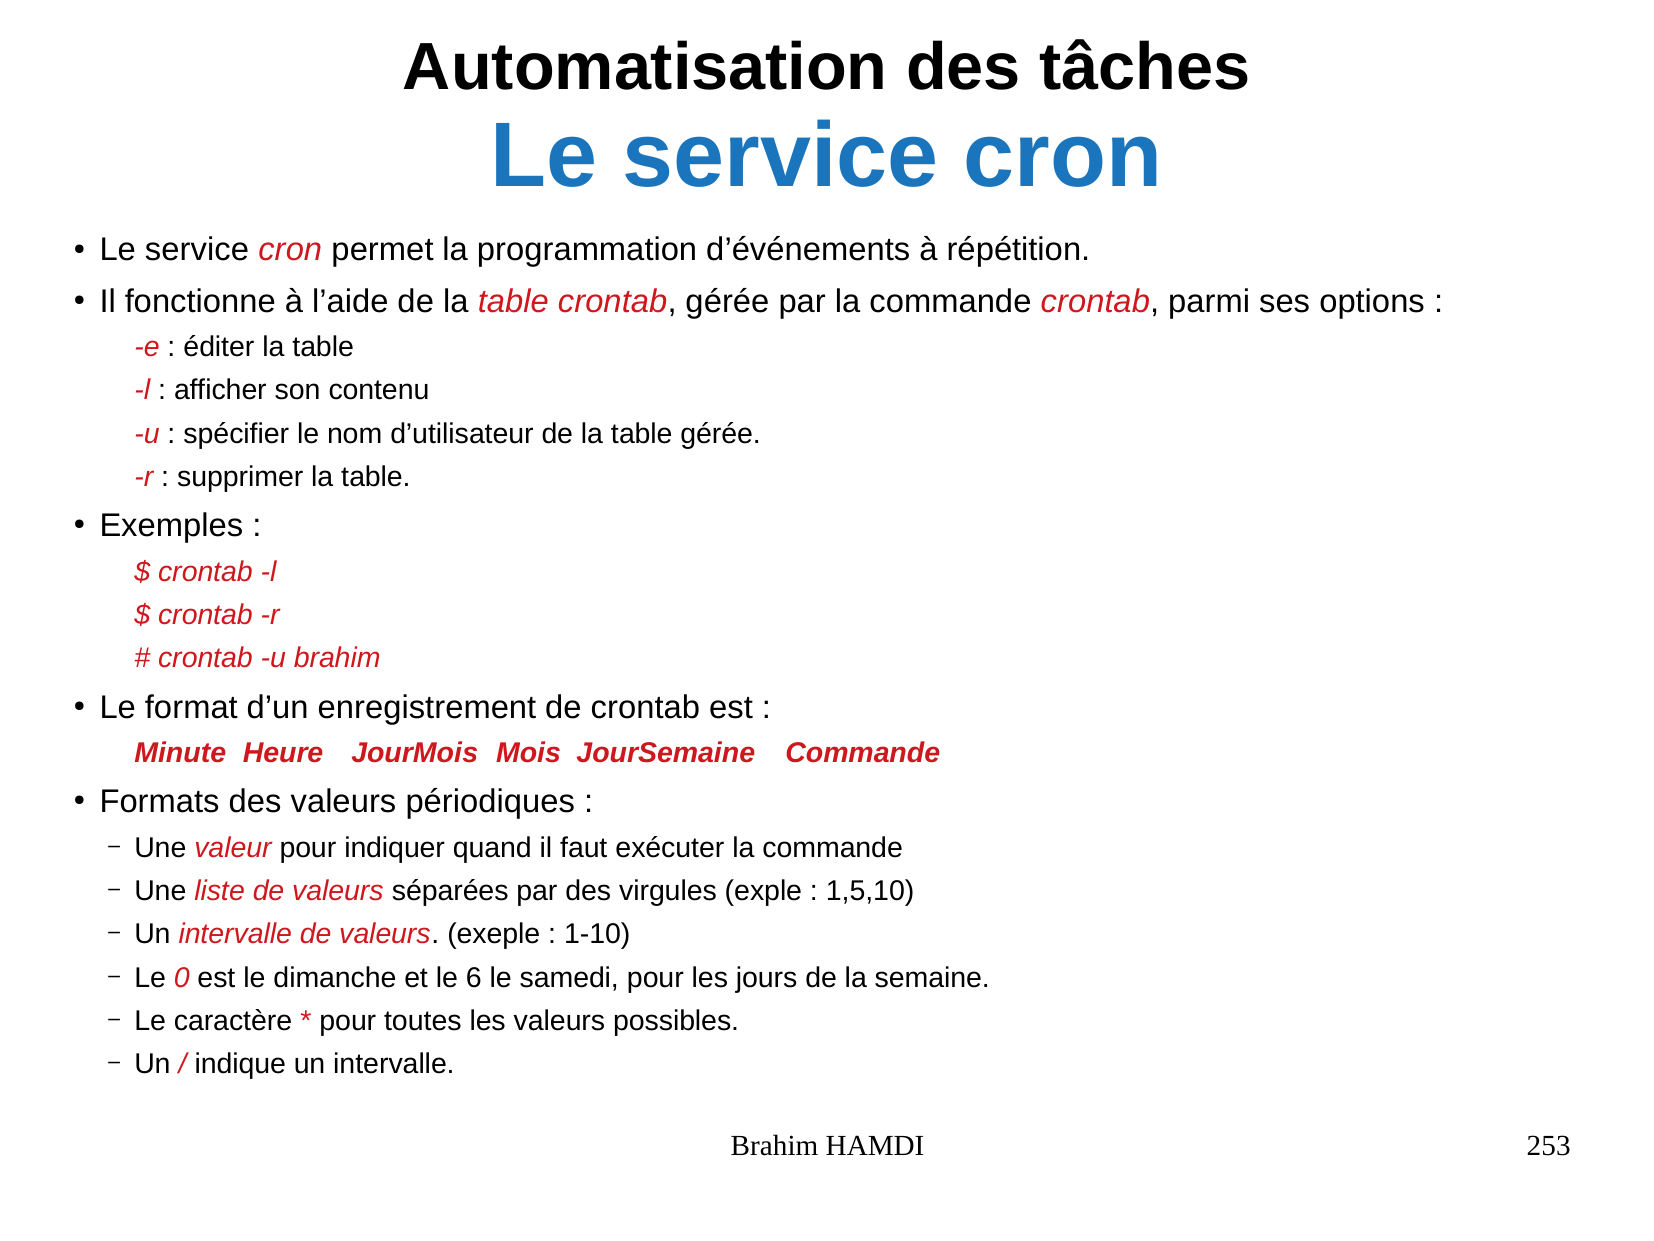

Automatisation des tâches
Le service cron
# Le service cron permet la programmation d’événements à répétition.
Il fonctionne à l’aide de la table crontab, gérée par la commande crontab, parmi ses options :
-e : éditer la table
-l : afficher son contenu
-u : spécifier le nom d’utilisateur de la table gérée.
-r : supprimer la table.
Exemples :
$ crontab -l
$ crontab -r
# crontab -u brahim
Le format d’un enregistrement de crontab est :
Minute	Heure	JourMois	Mois	 JourSemaine	Commande
Formats des valeurs périodiques :
Une valeur pour indiquer quand il faut exécuter la commande
Une liste de valeurs séparées par des virgules (exple : 1,5,10)
Un intervalle de valeurs. (exeple : 1-10)
Le 0 est le dimanche et le 6 le samedi, pour les jours de la semaine.
Le caractère * pour toutes les valeurs possibles.
Un / indique un intervalle.
Brahim HAMDI
253